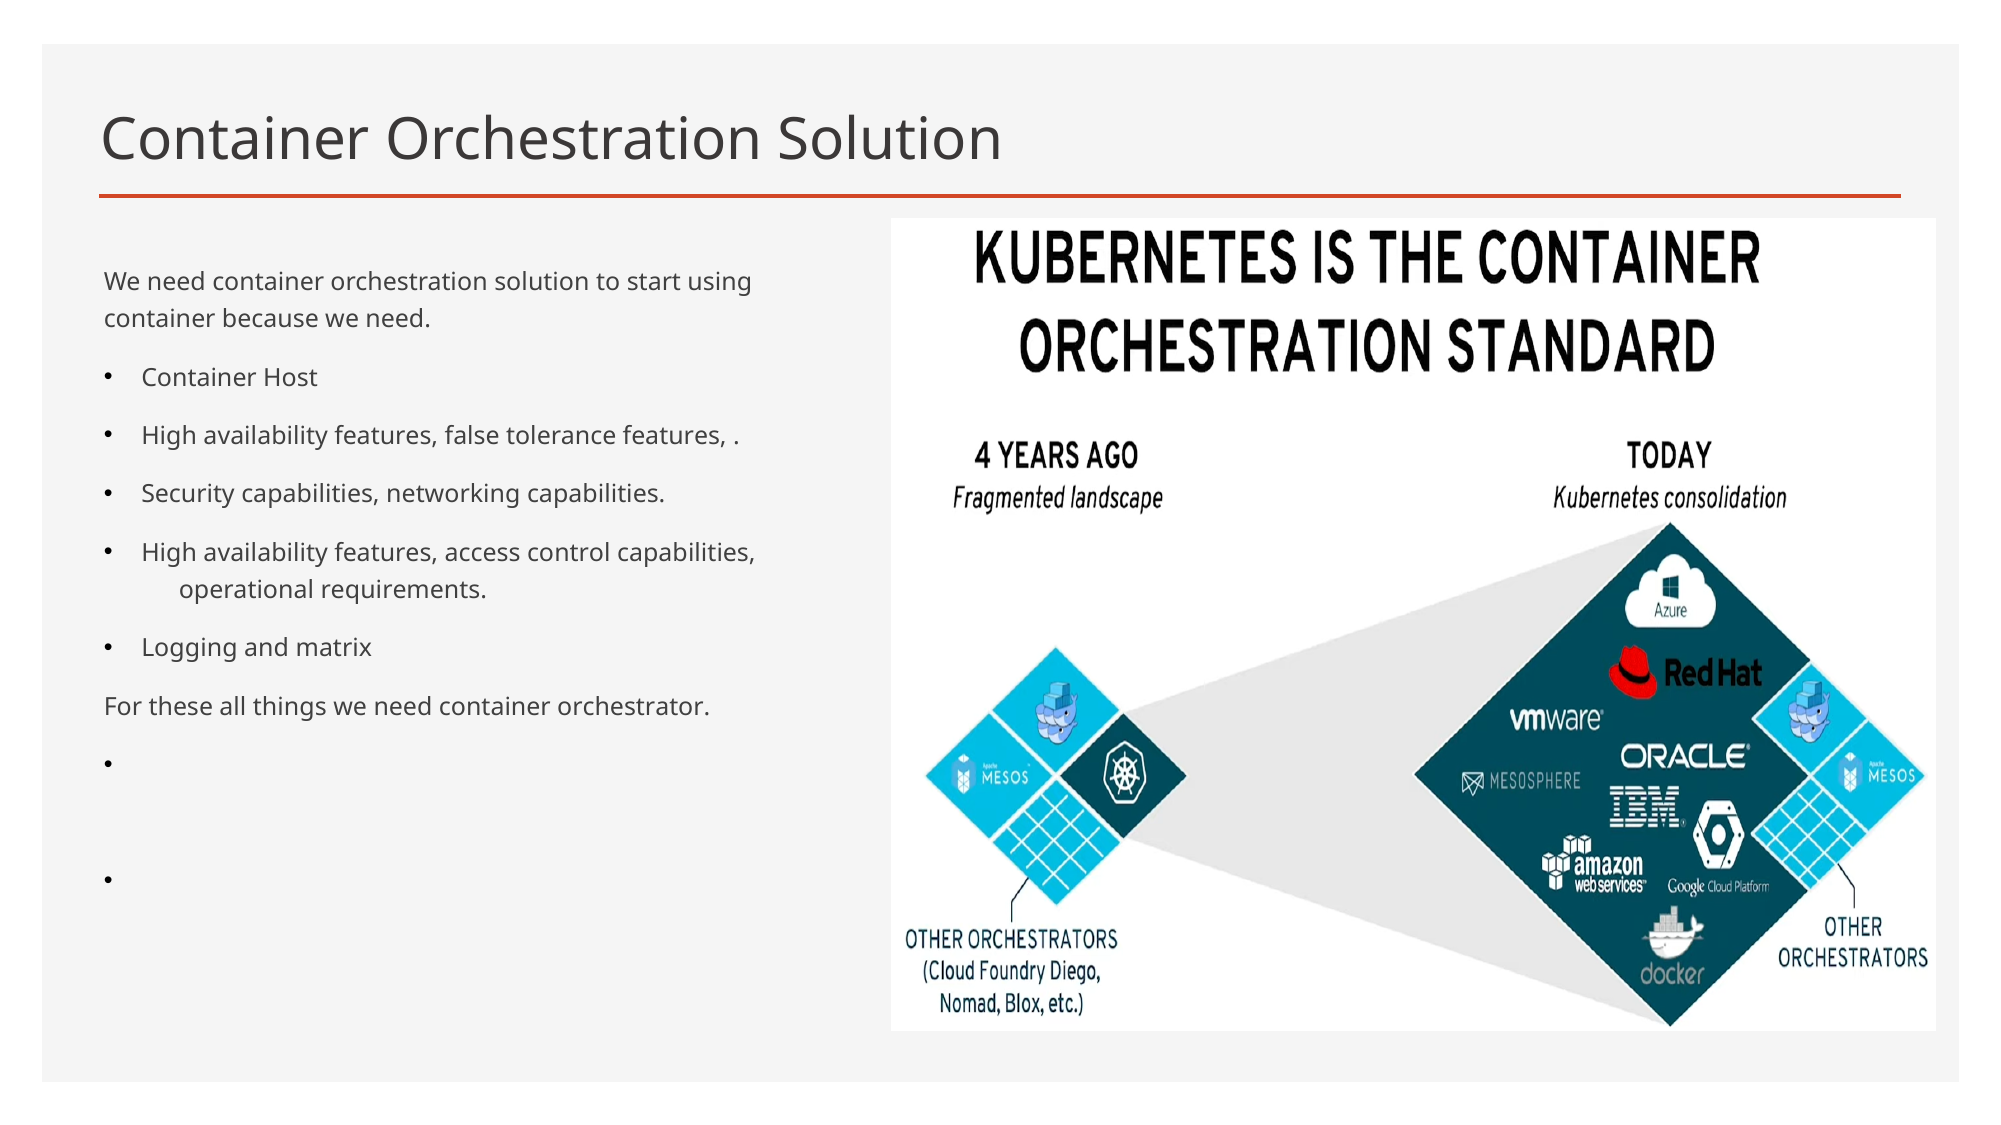

# Container Orchestration Solution
We need container orchestration solution to start using container because we need.
Container Host
High availability features, false tolerance features, .
Security capabilities, networking capabilities.
High availability features, access control capabilities, operational requirements.
Logging and matrix
For these all things we need container orchestrator.